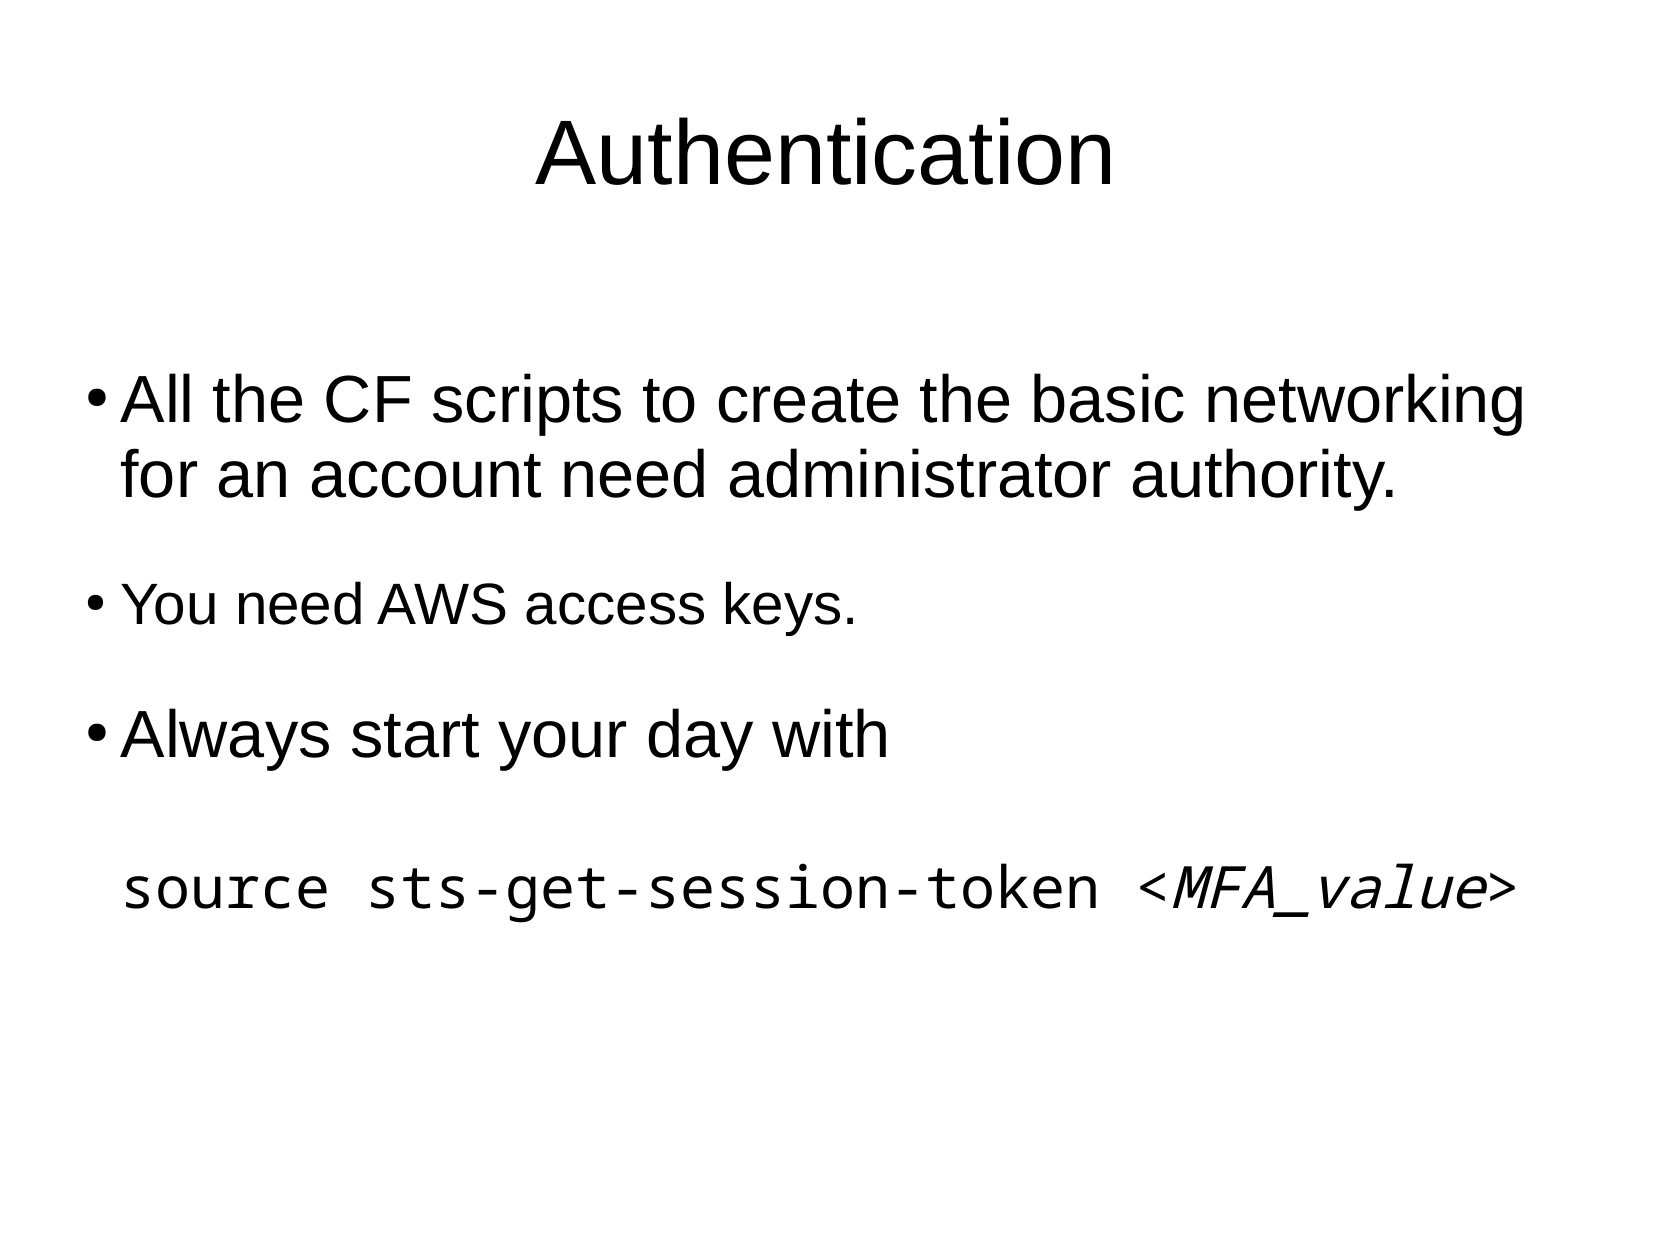

# Authentication
All the CF scripts to create the basic networking for an account need administrator authority.
You need AWS access keys.
Always start your day with
source sts-get-session-token <MFA_value>